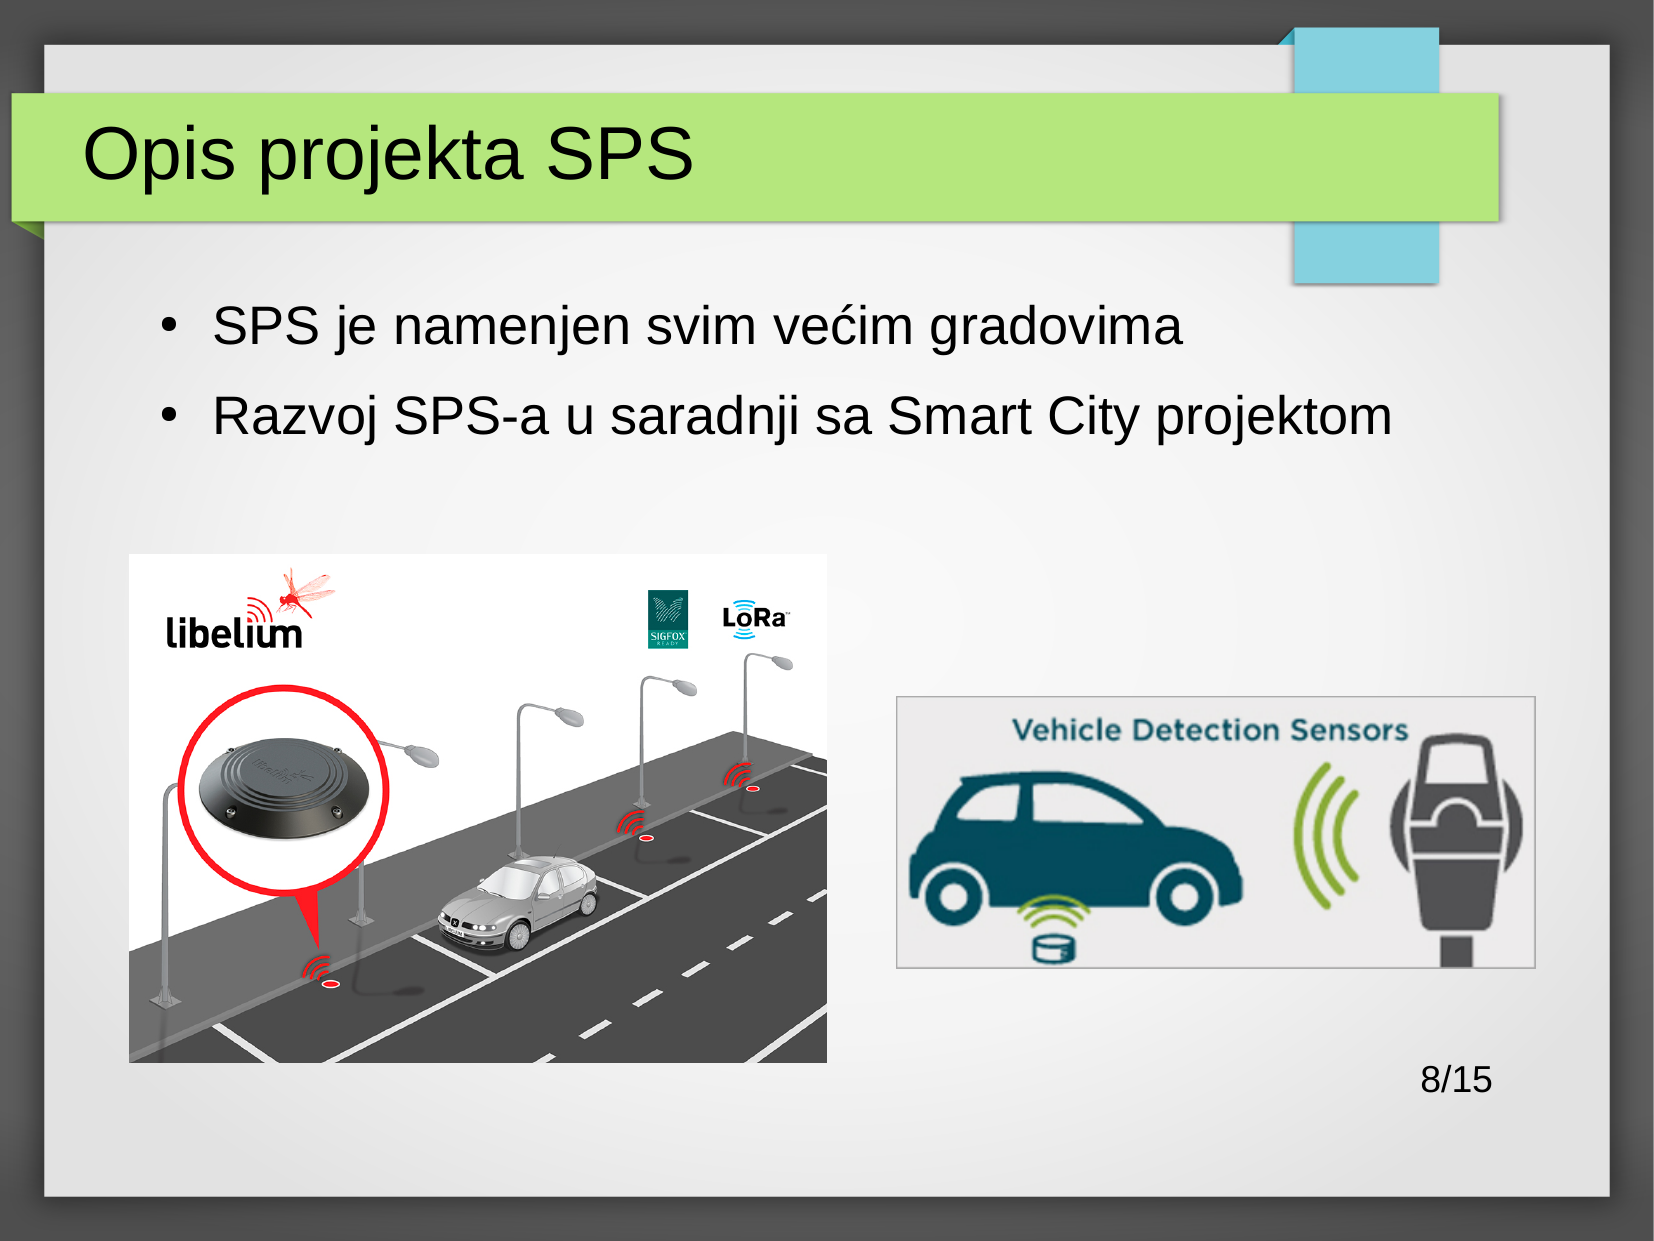

# Opis projekta SPS
SPS je namenjen svim većim gradovima
Razvoj SPS-a u saradnji sa Smart City projektom
8/15